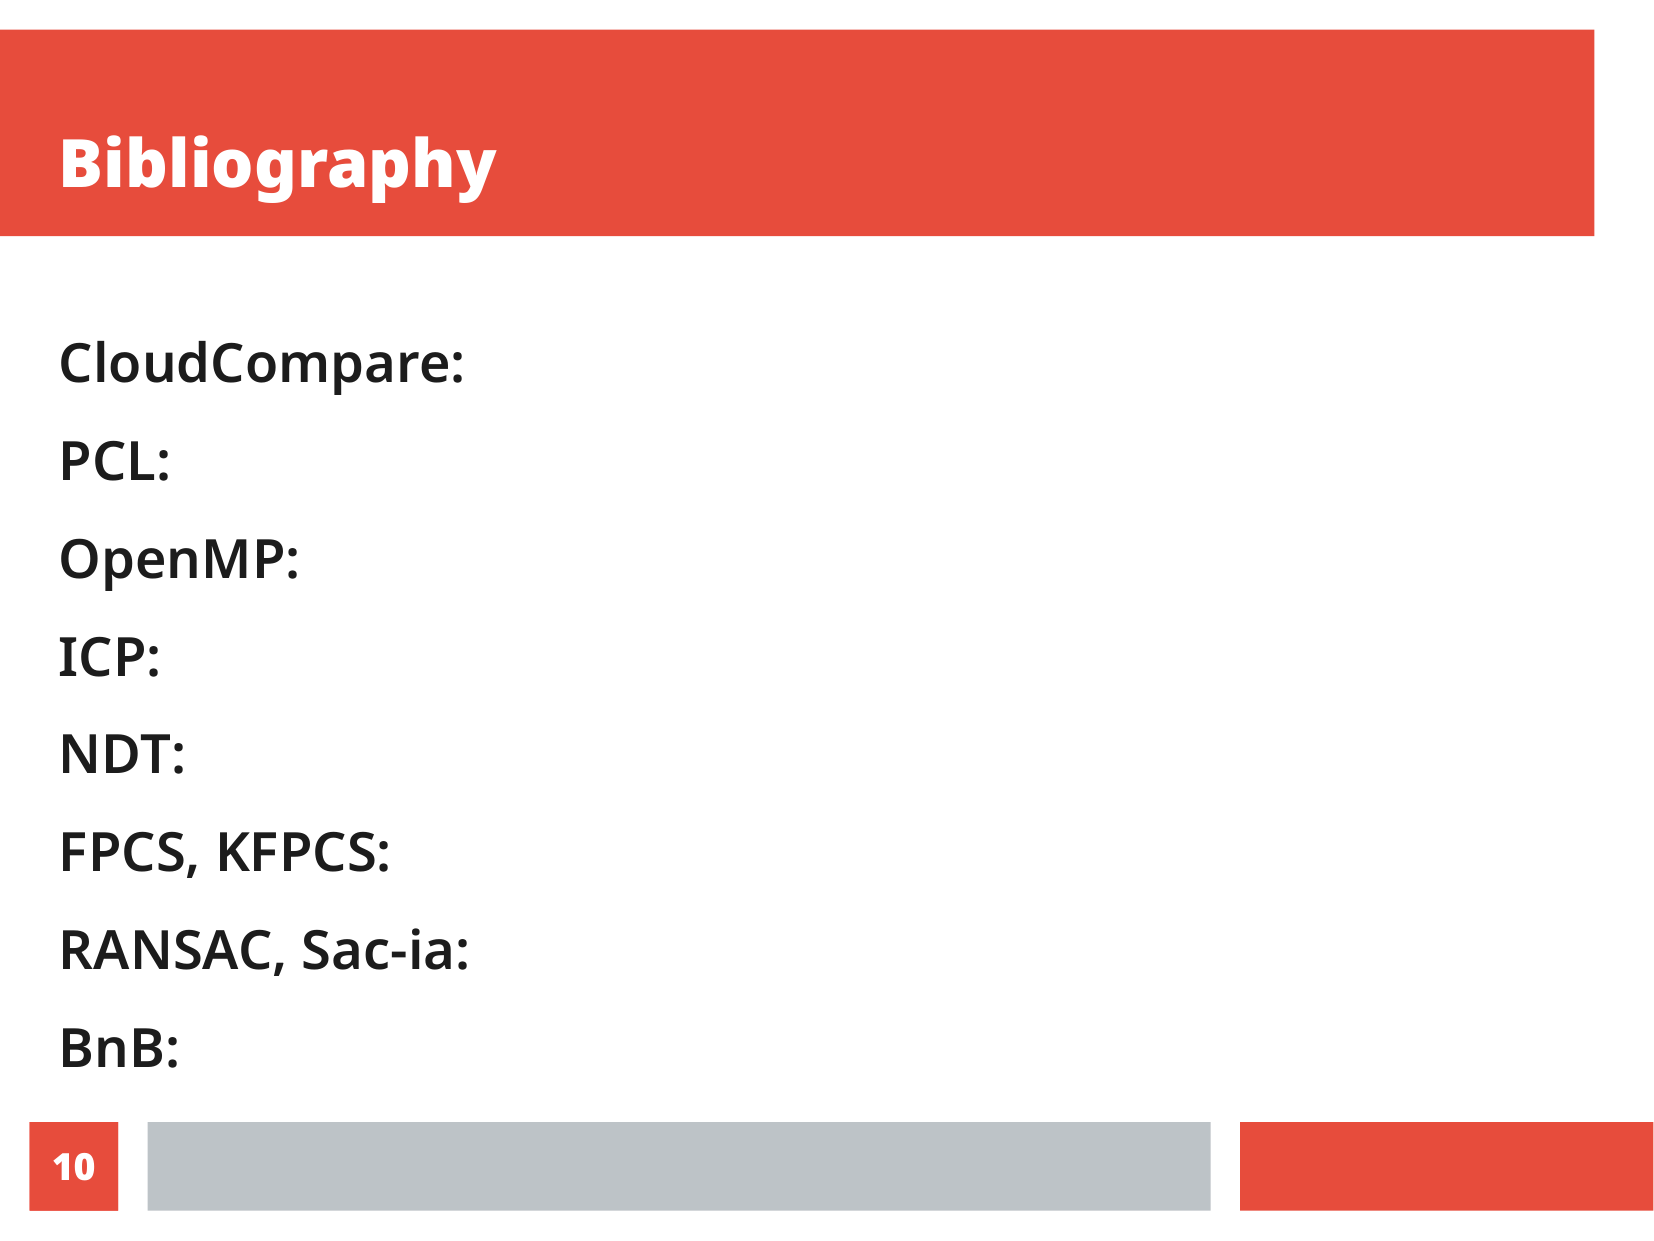

# Bibliography
CloudCompare:
PCL:
OpenMP:
ICP:
NDT:
FPCS, KFPCS:
RANSAC, Sac-ia:
BnB:
10